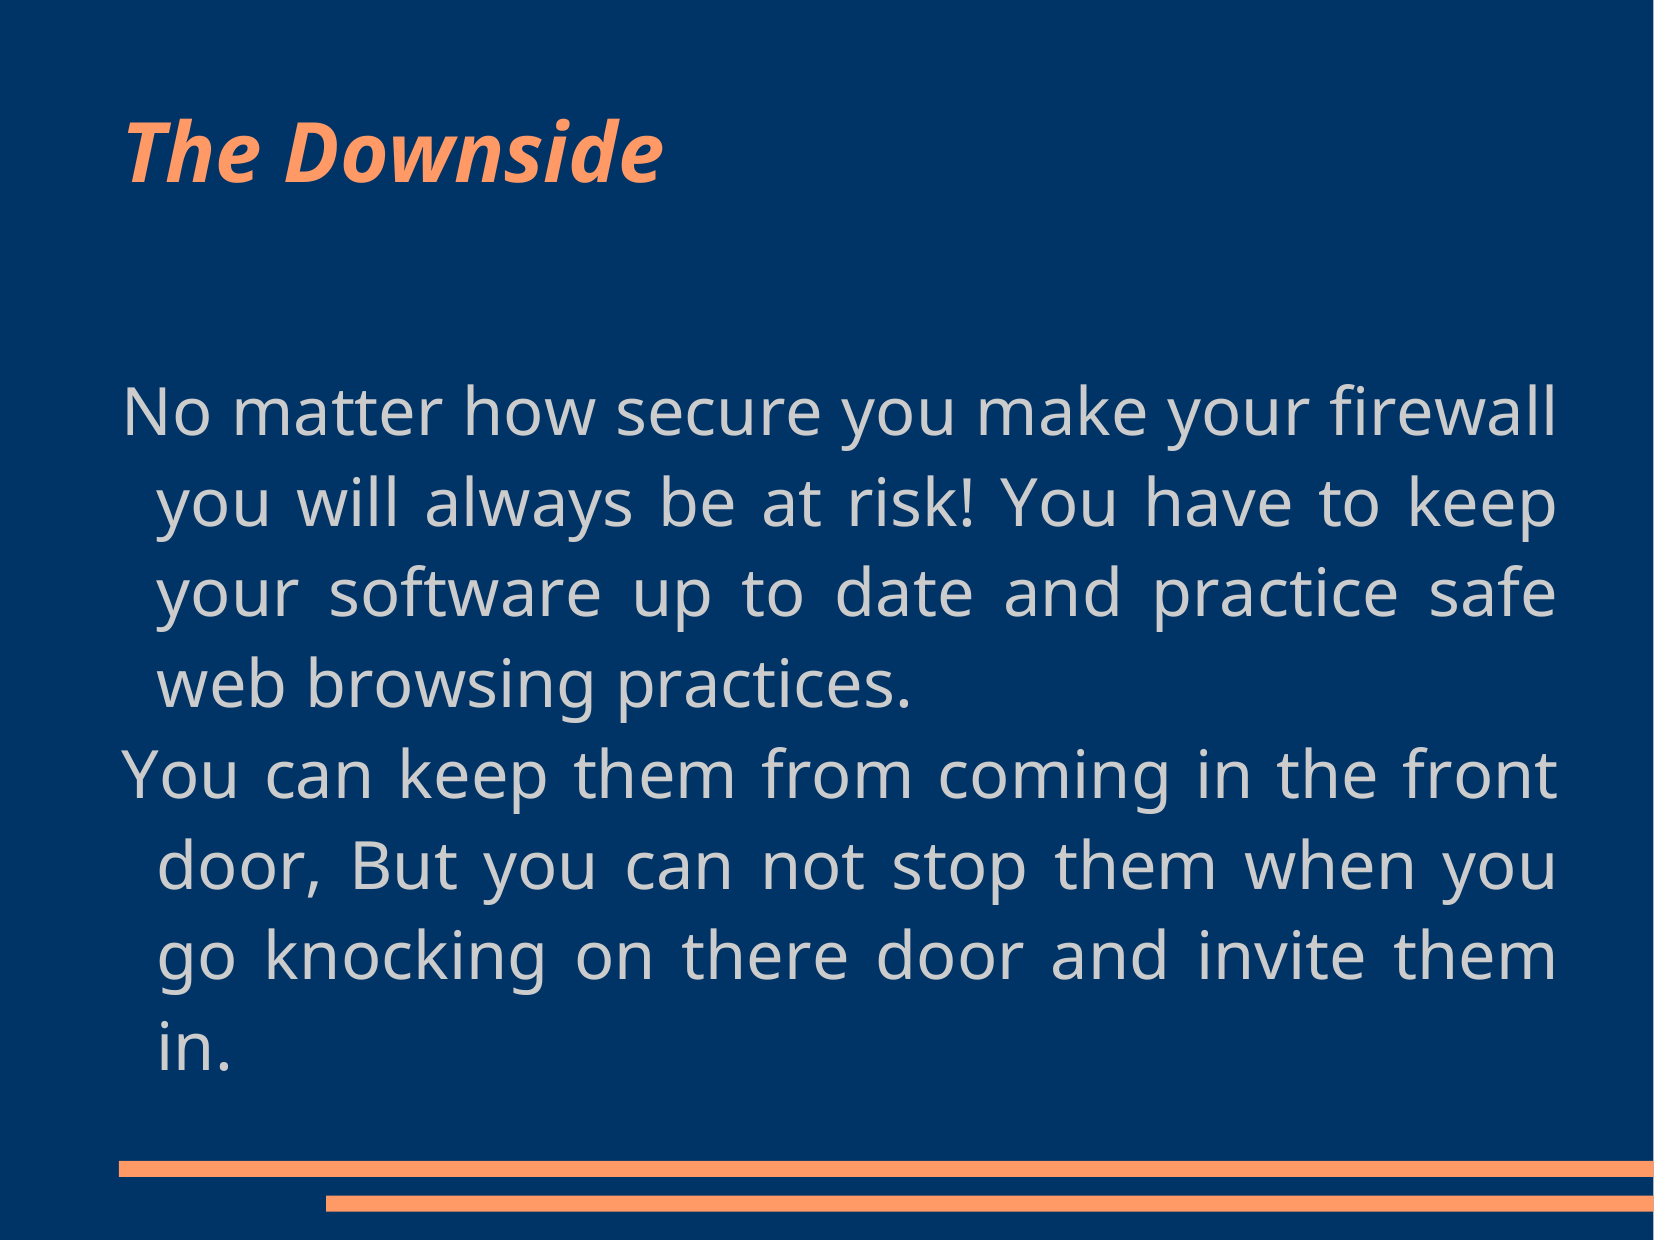

# The Downside
No matter how secure you make your firewall you will always be at risk! You have to keep your software up to date and practice safe web browsing practices.
You can keep them from coming in the front door, But you can not stop them when you go knocking on there door and invite them in.